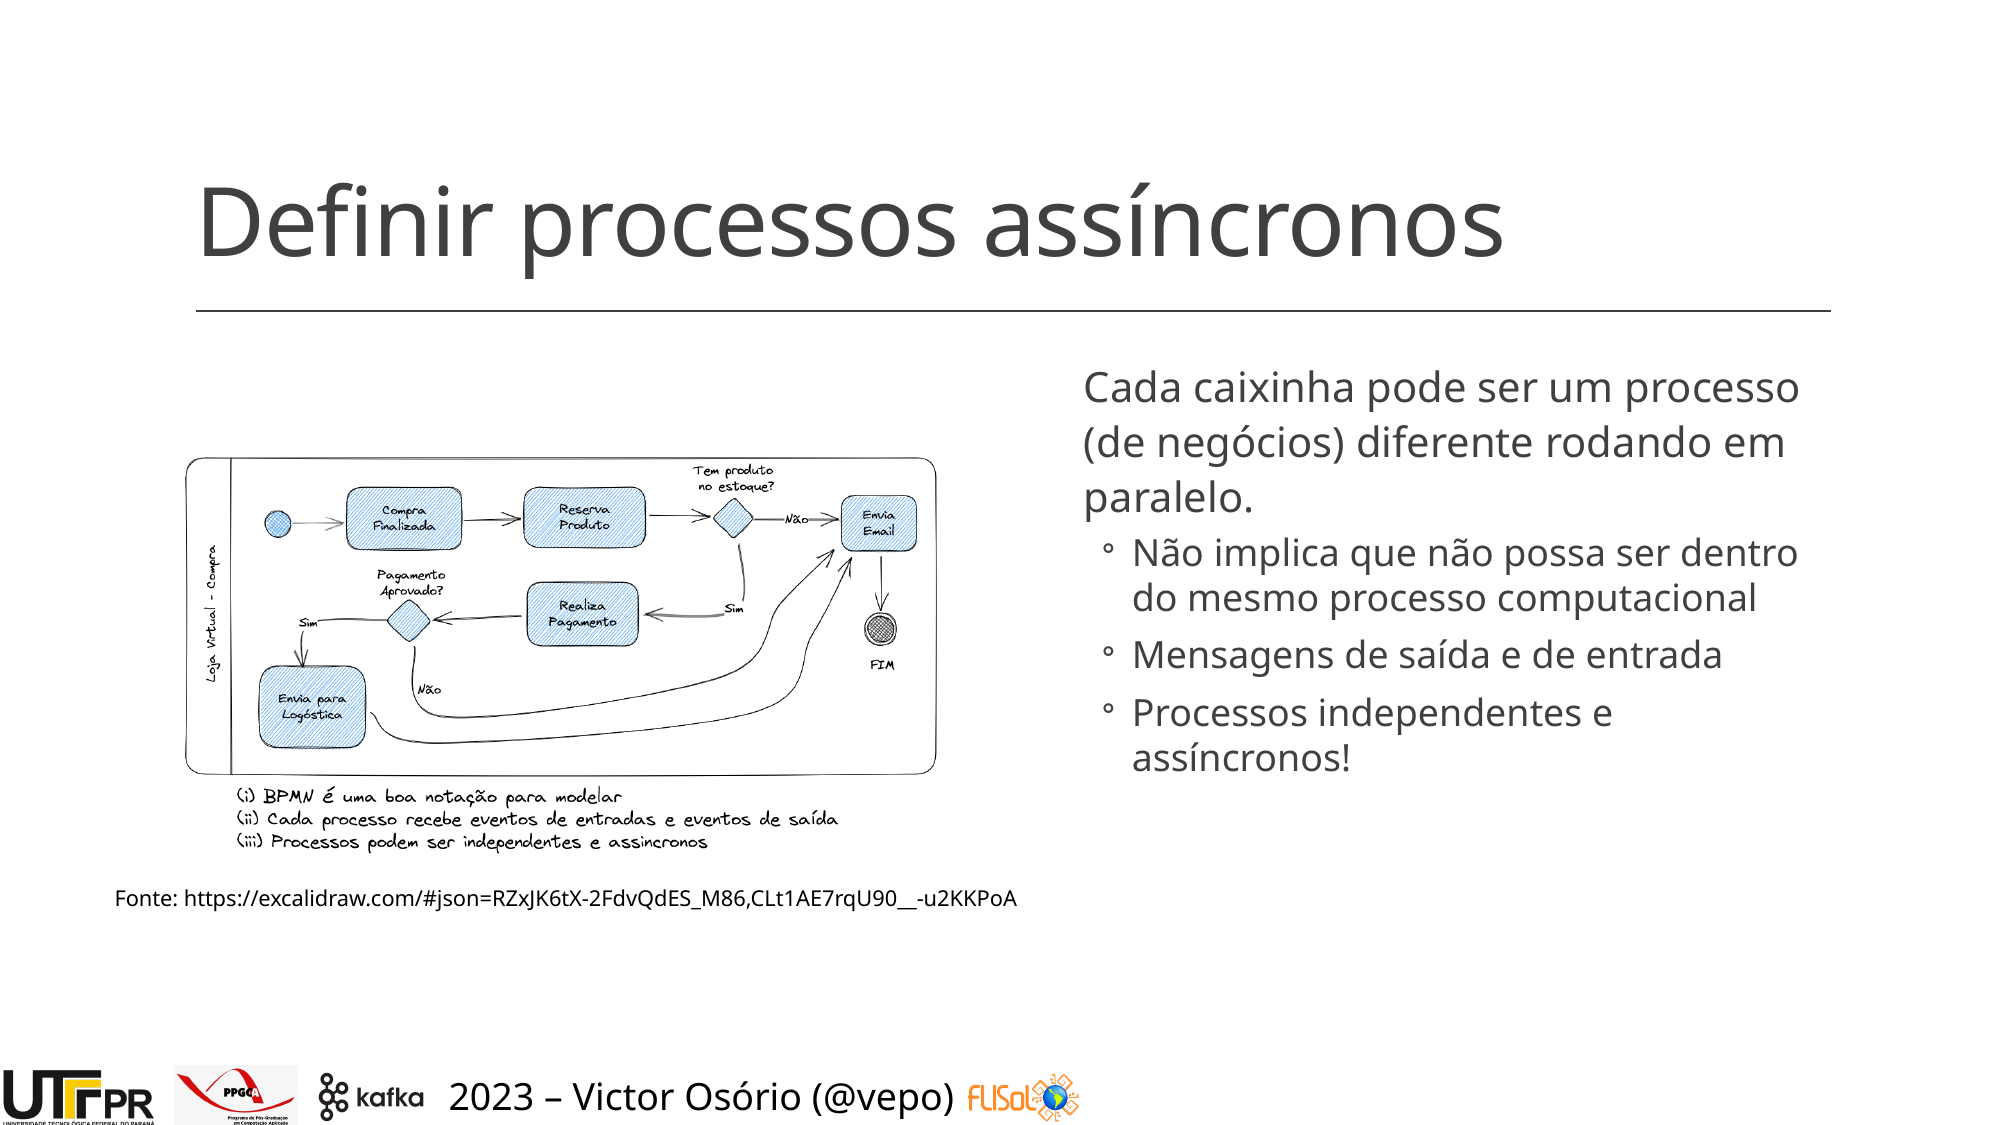

# Definir processos assíncronos
Cada caixinha pode ser um processo (de negócios) diferente rodando em paralelo.
Não implica que não possa ser dentro do mesmo processo computacional
Mensagens de saída e de entrada
Processos independentes e assíncronos!
Fonte: https://excalidraw.com/#json=RZxJK6tX-2FdvQdES_M86,CLt1AE7rqU90__-u2KKPoA